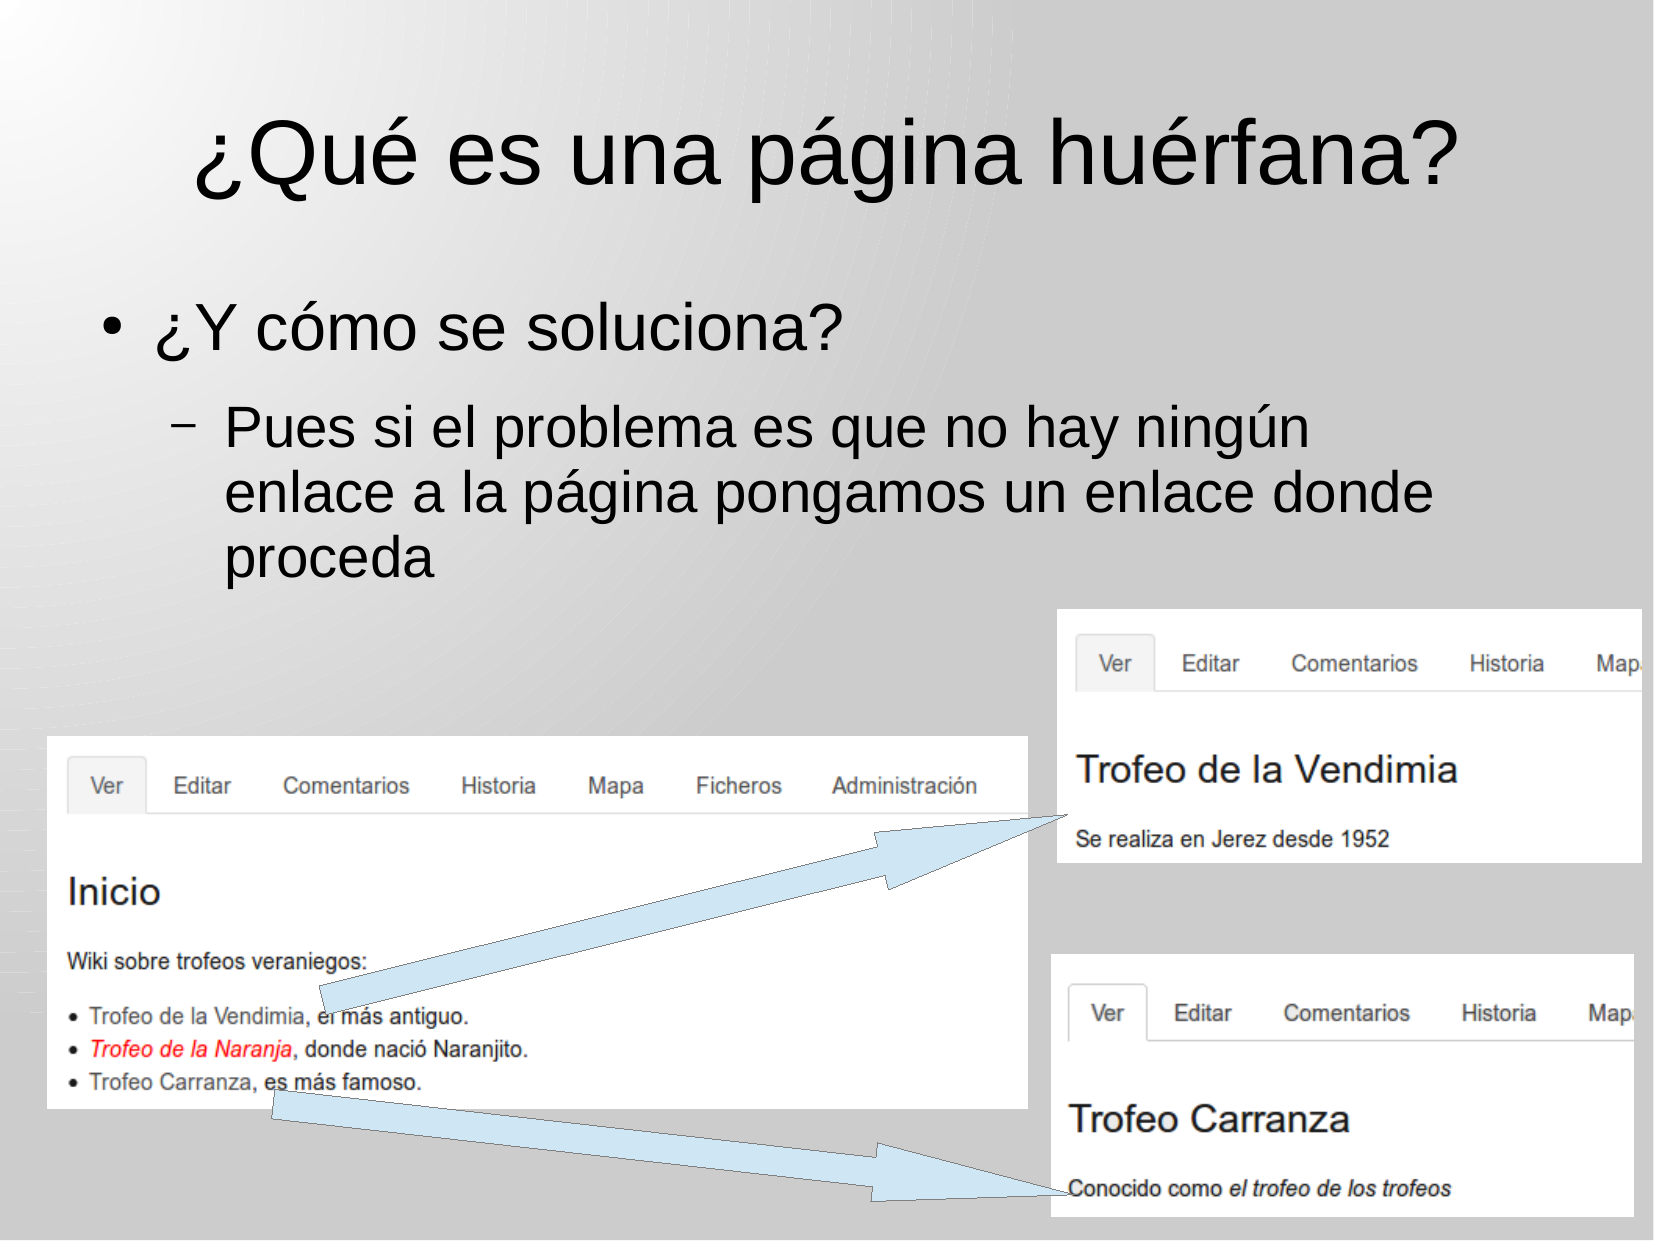

# ¿Qué es una página huérfana?
¿Y cómo se soluciona?
Pues si el problema es que no hay ningún enlace a la página pongamos un enlace donde proceda